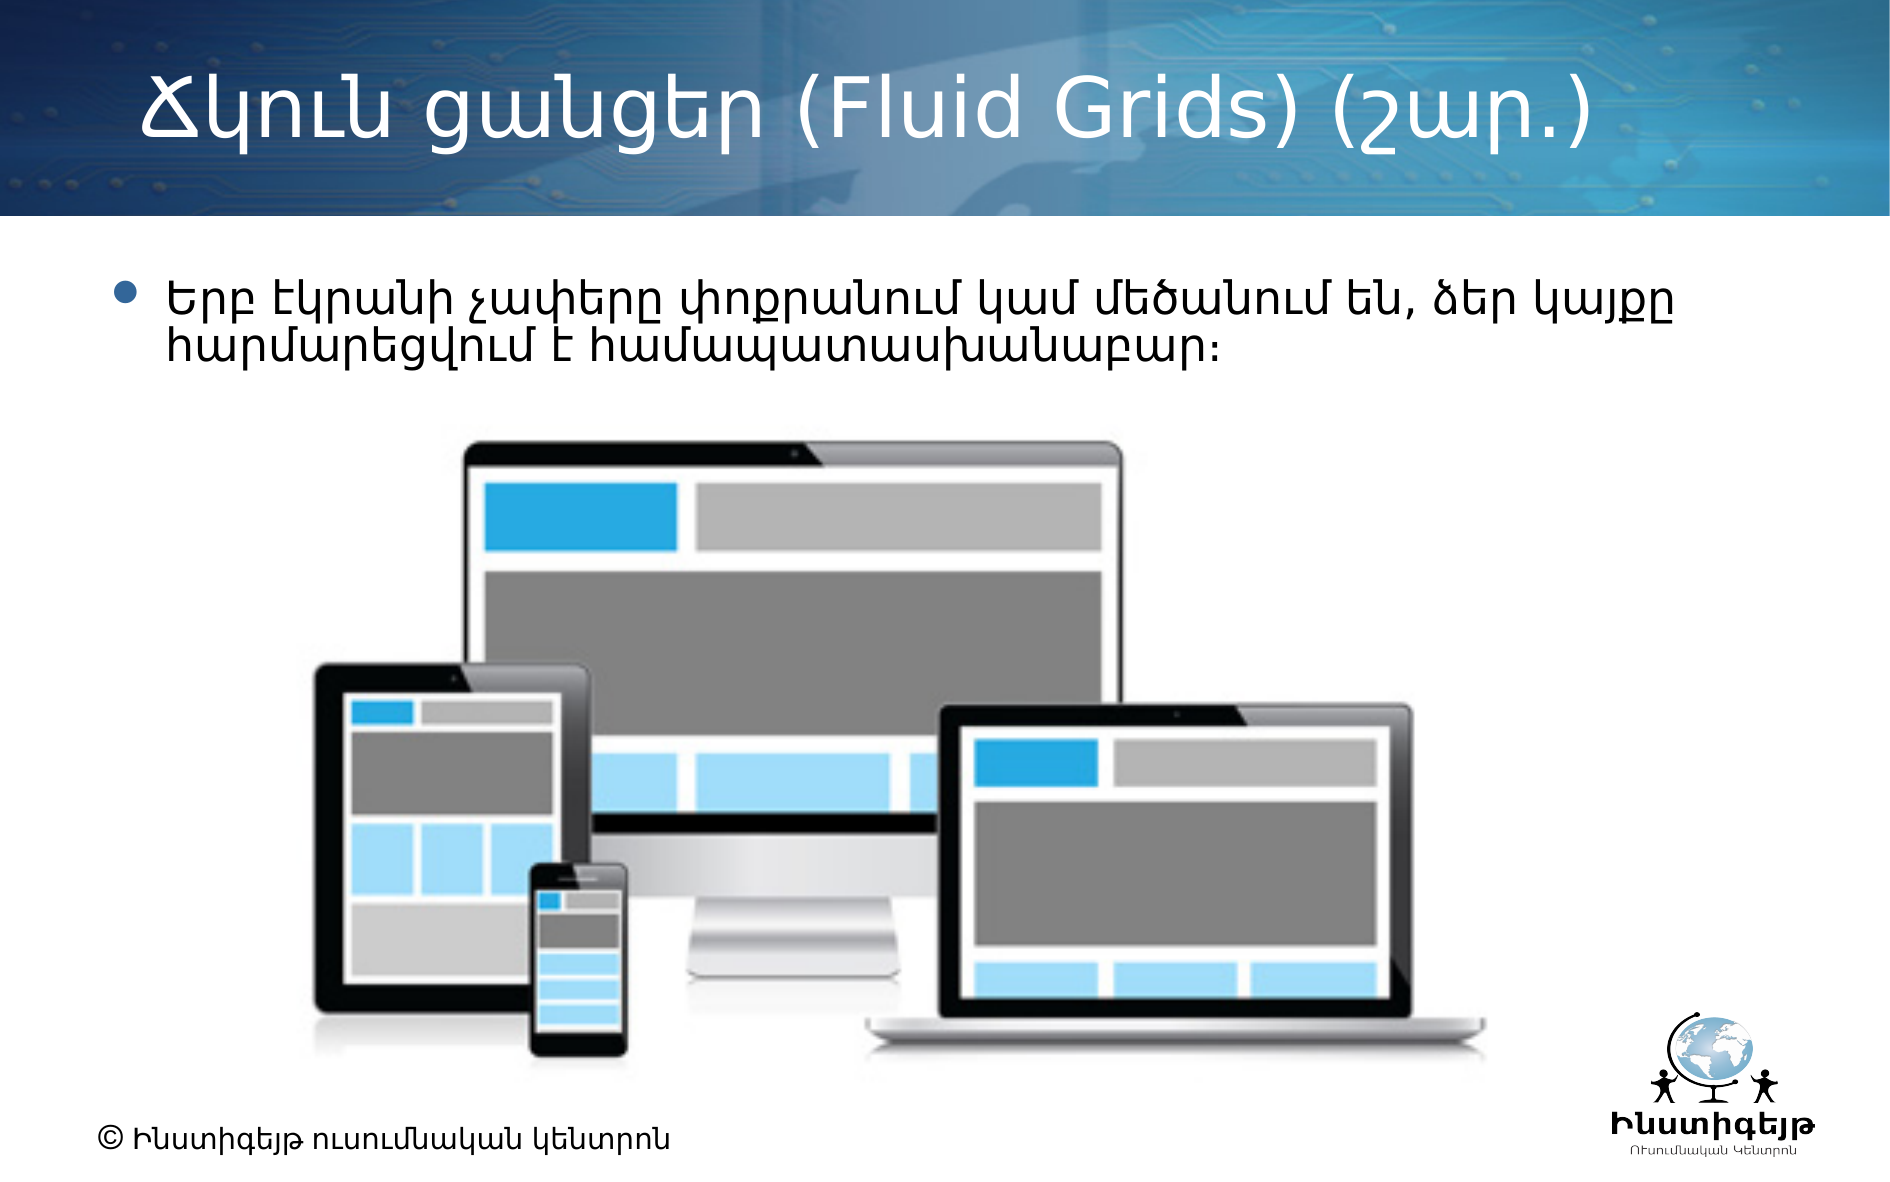

Ճկուն ցանցեր (Fluid Grids) (շար.)
# Երբ էկրանի չափերը փոքրանում կամ մեծանում են, ձեր կայքը հարմարեցվում է համապատասխանաբար։